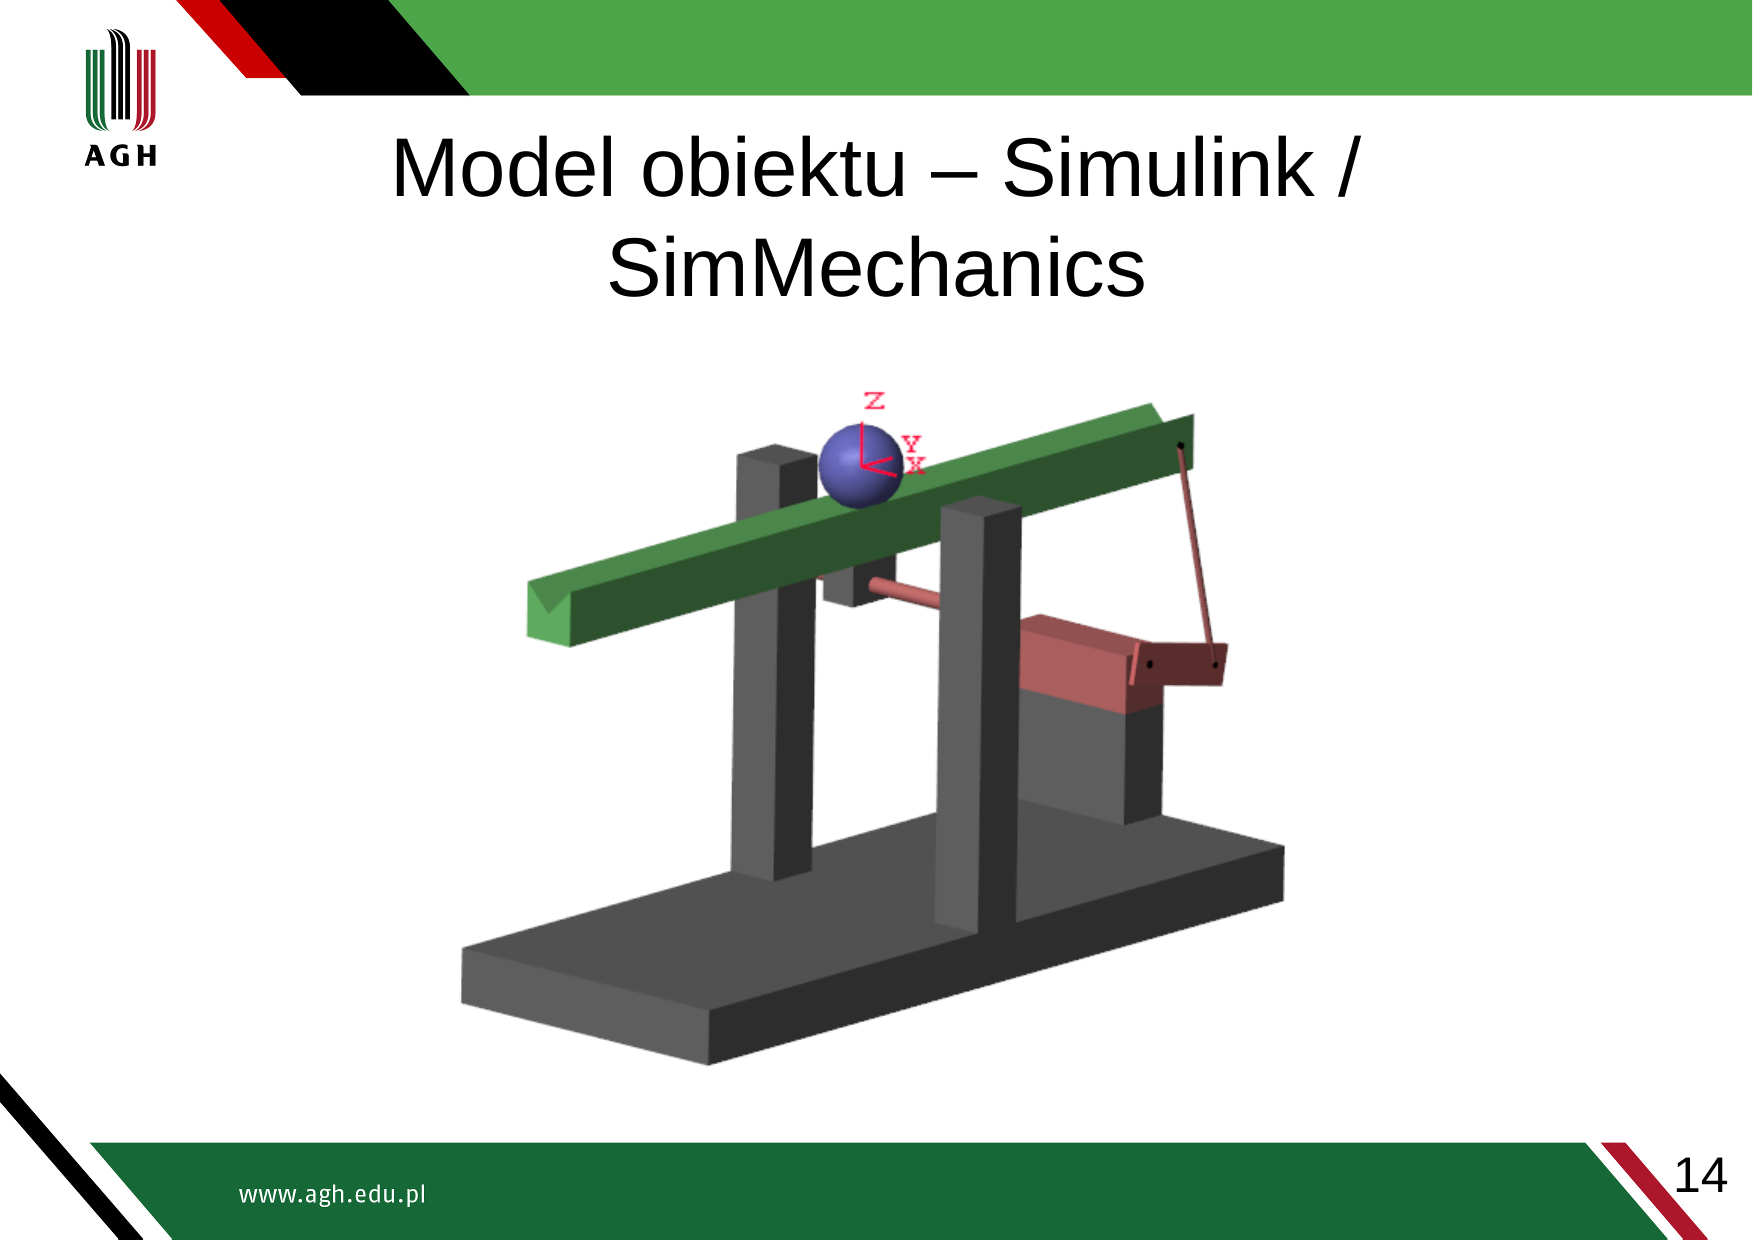

# Model obiektu – Simulink / SimMechanics
14